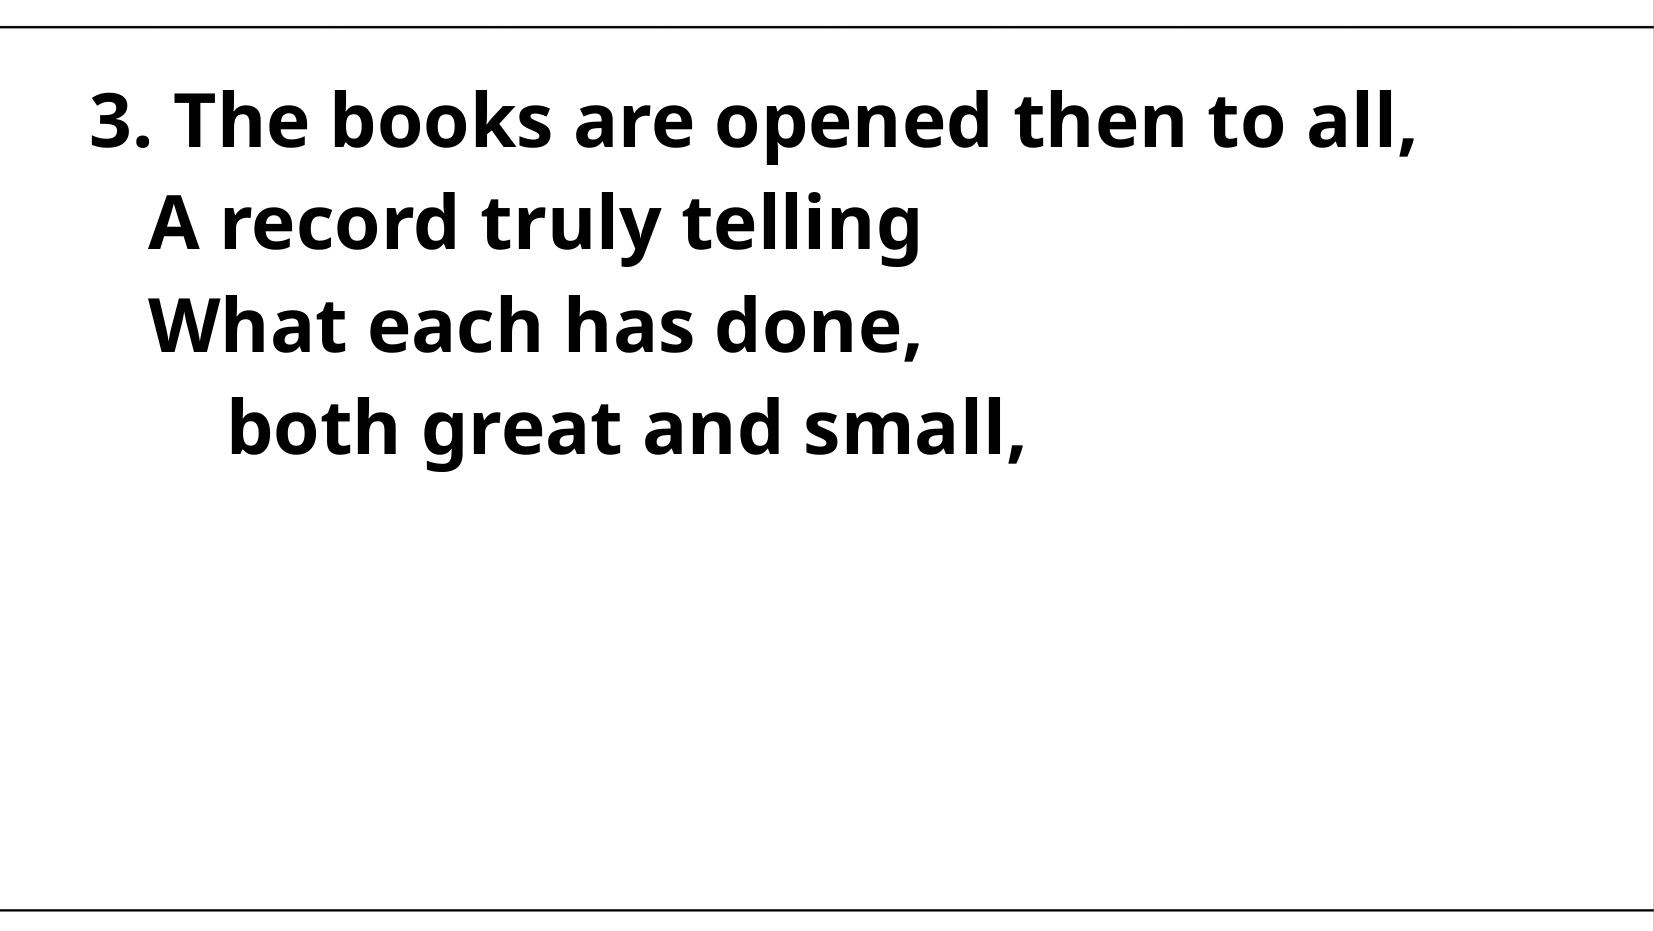

3. The books are opened then to all,
 A record truly telling
 What each has done,
 both great and small,